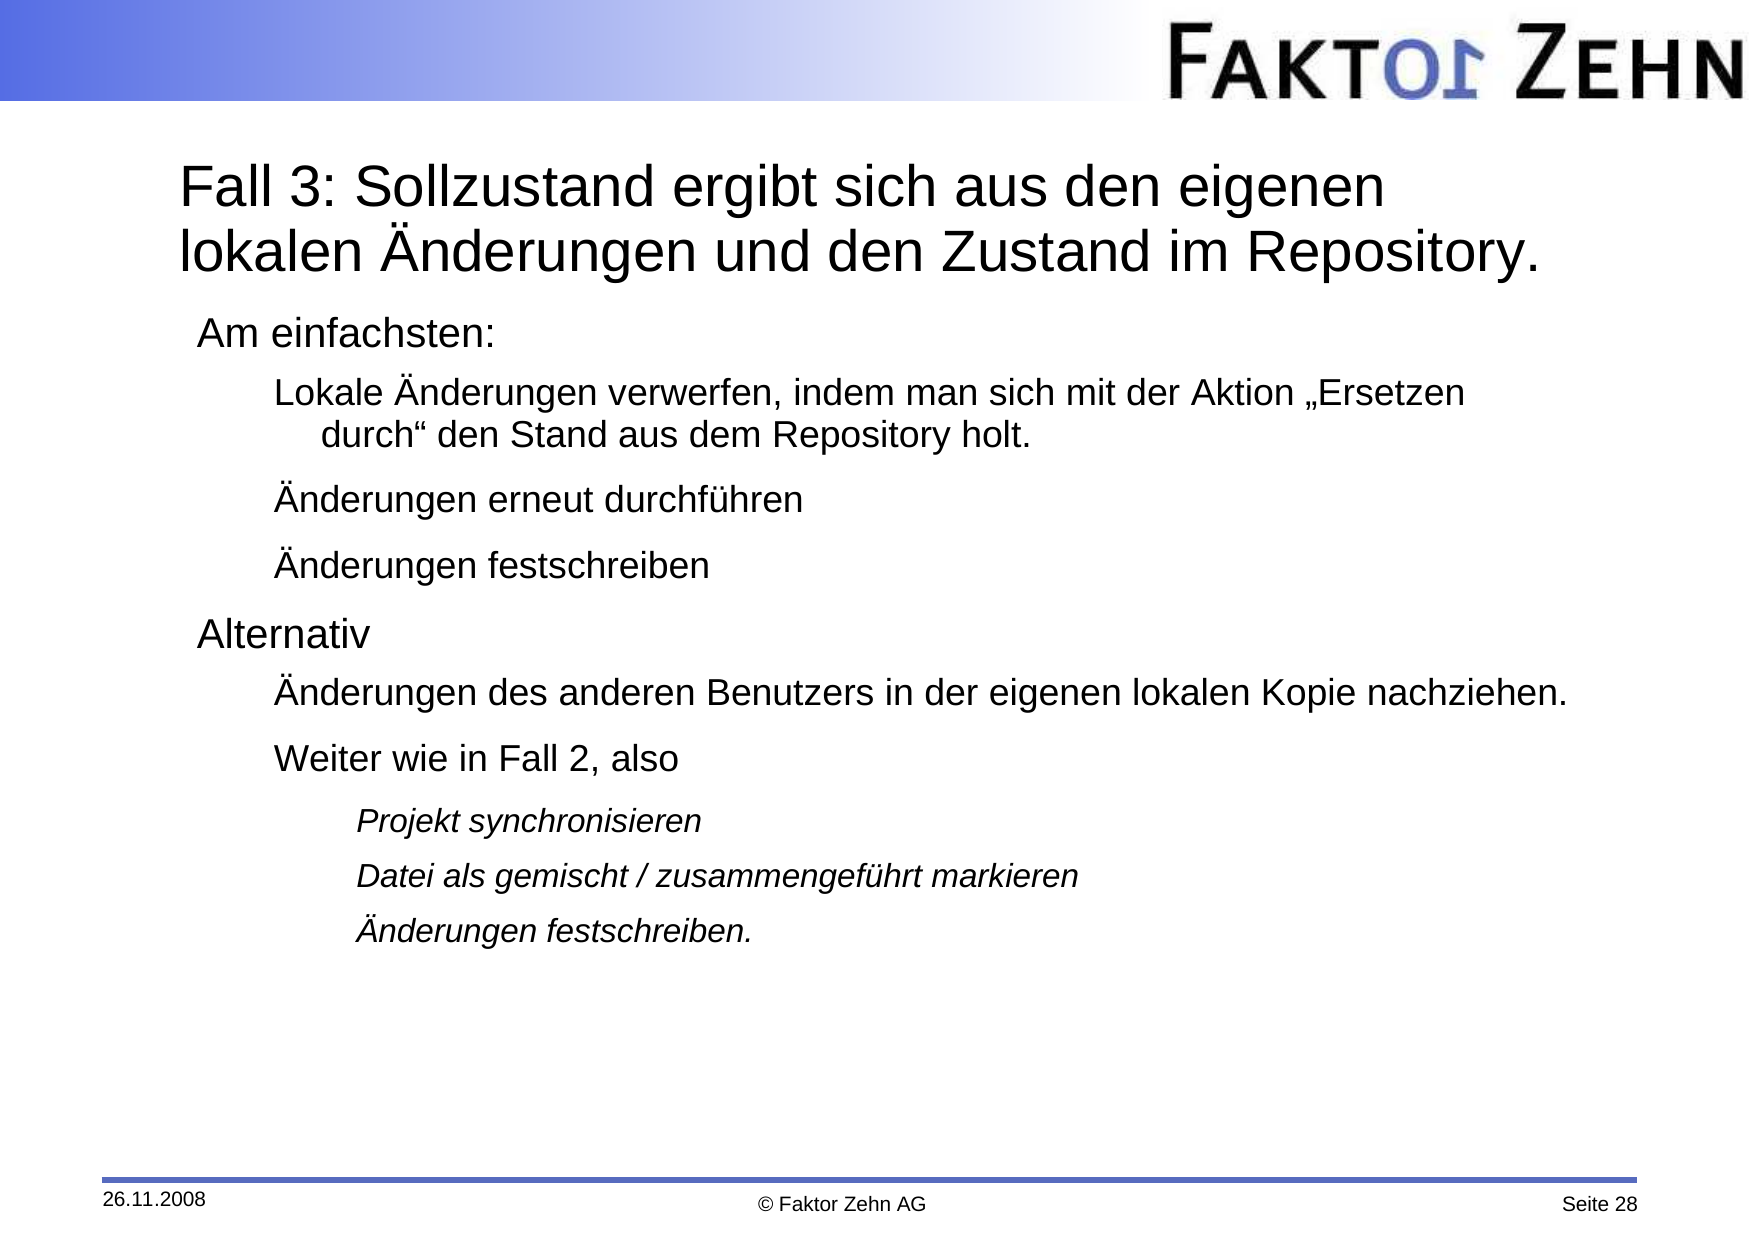

# Fall 3: Sollzustand ergibt sich aus den eigenen lokalen Änderungen und den Zustand im Repository.
Am einfachsten:
Lokale Änderungen verwerfen, indem man sich mit der Aktion „Ersetzen durch“ den Stand aus dem Repository holt.
Änderungen erneut durchführen
Änderungen festschreiben
Alternativ
Änderungen des anderen Benutzers in der eigenen lokalen Kopie nachziehen.
Weiter wie in Fall 2, also
Projekt synchronisieren
Datei als gemischt / zusammengeführt markieren
Änderungen festschreiben.